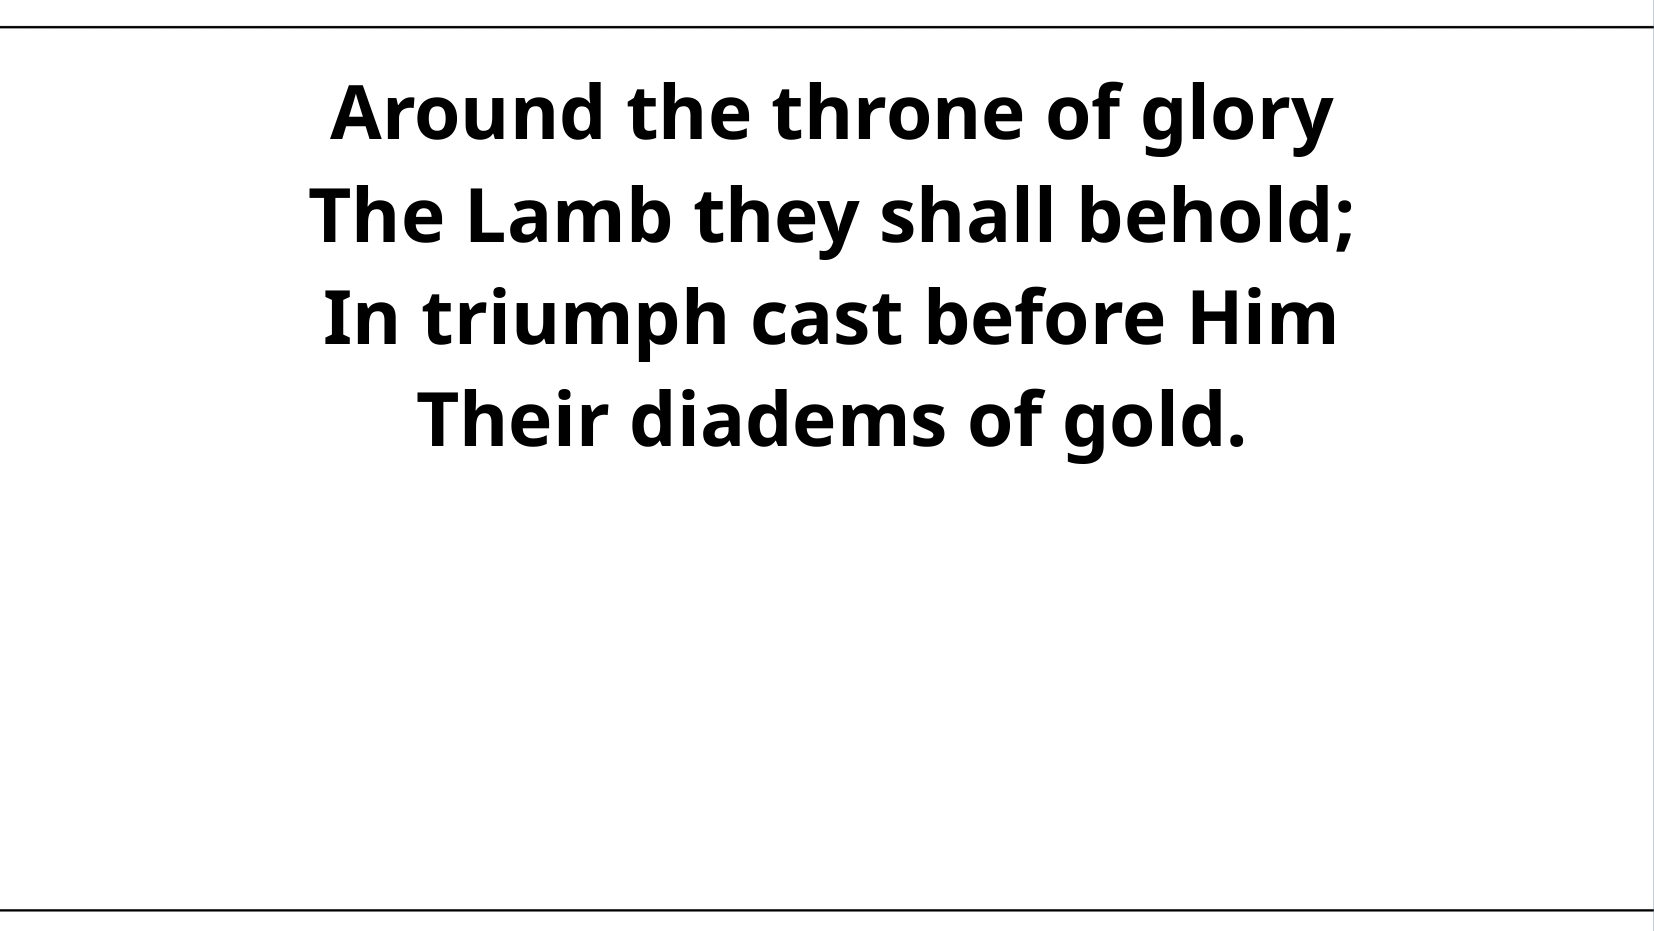

Around the throne of glory
The Lamb they shall behold;
In triumph cast before Him
Their diadems of gold.